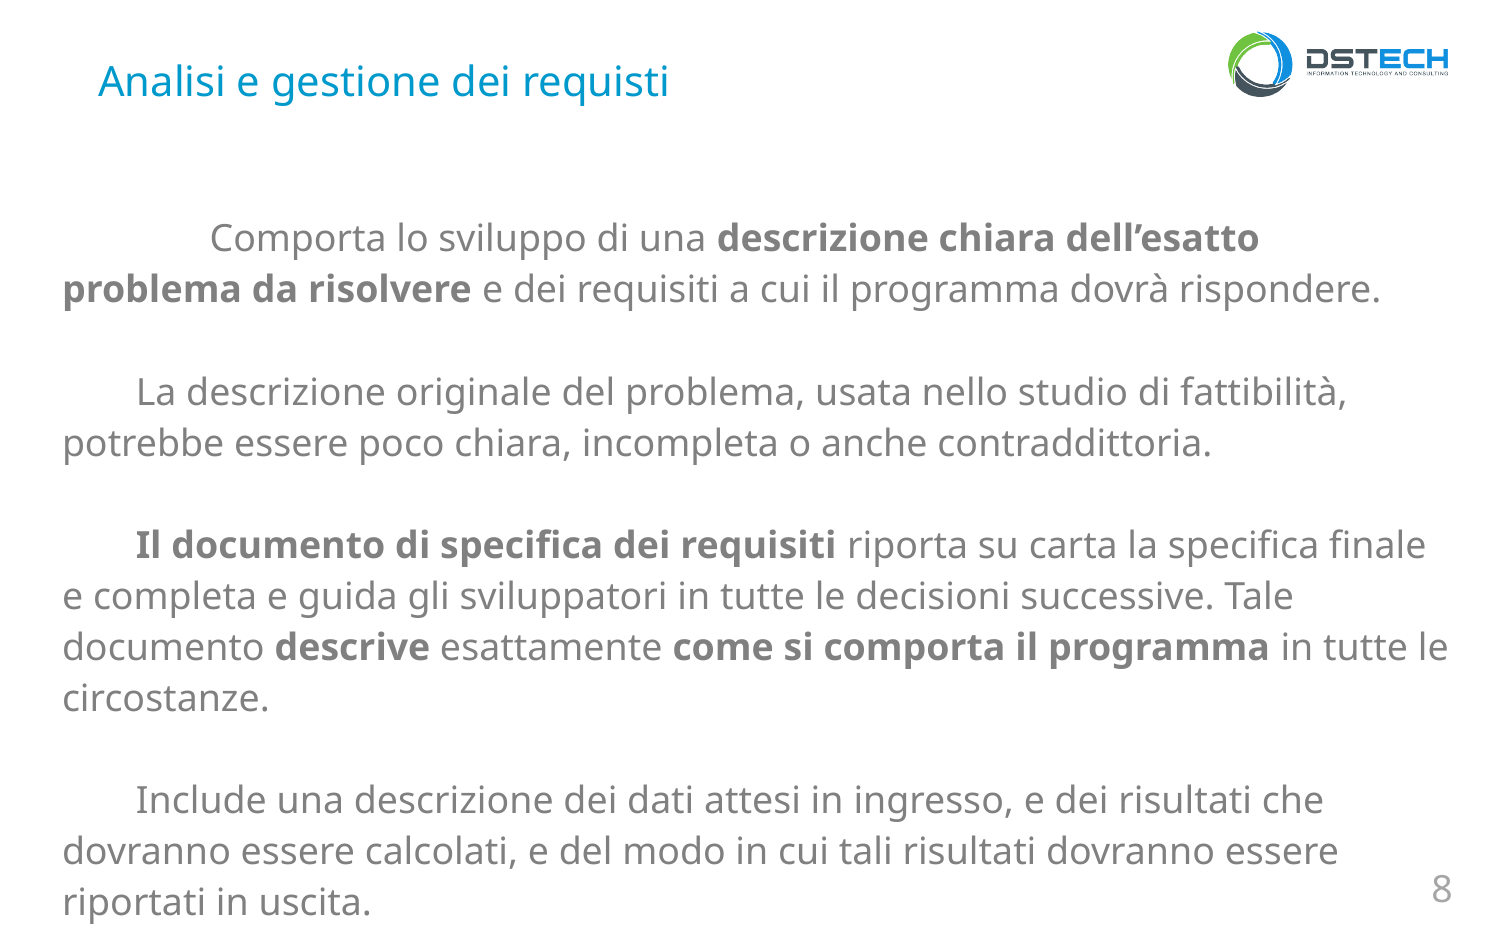

Analisi e gestione dei requisti
		Comporta lo sviluppo di una descrizione chiara dell’esatto problema da risolvere e dei requisiti a cui il programma dovrà rispondere.
	La descrizione originale del problema, usata nello studio di fattibilità, potrebbe essere poco chiara, incompleta o anche contraddittoria.
	Il documento di specifica dei requisiti riporta su carta la specifica finale e completa e guida gli sviluppatori in tutte le decisioni successive. Tale documento descrive esattamente come si comporta il programma in tutte le circostanze.
	Include una descrizione dei dati attesi in ingresso, e dei risultati che dovranno essere calcolati, e del modo in cui tali risultati dovranno essere riportati in uscita.
8